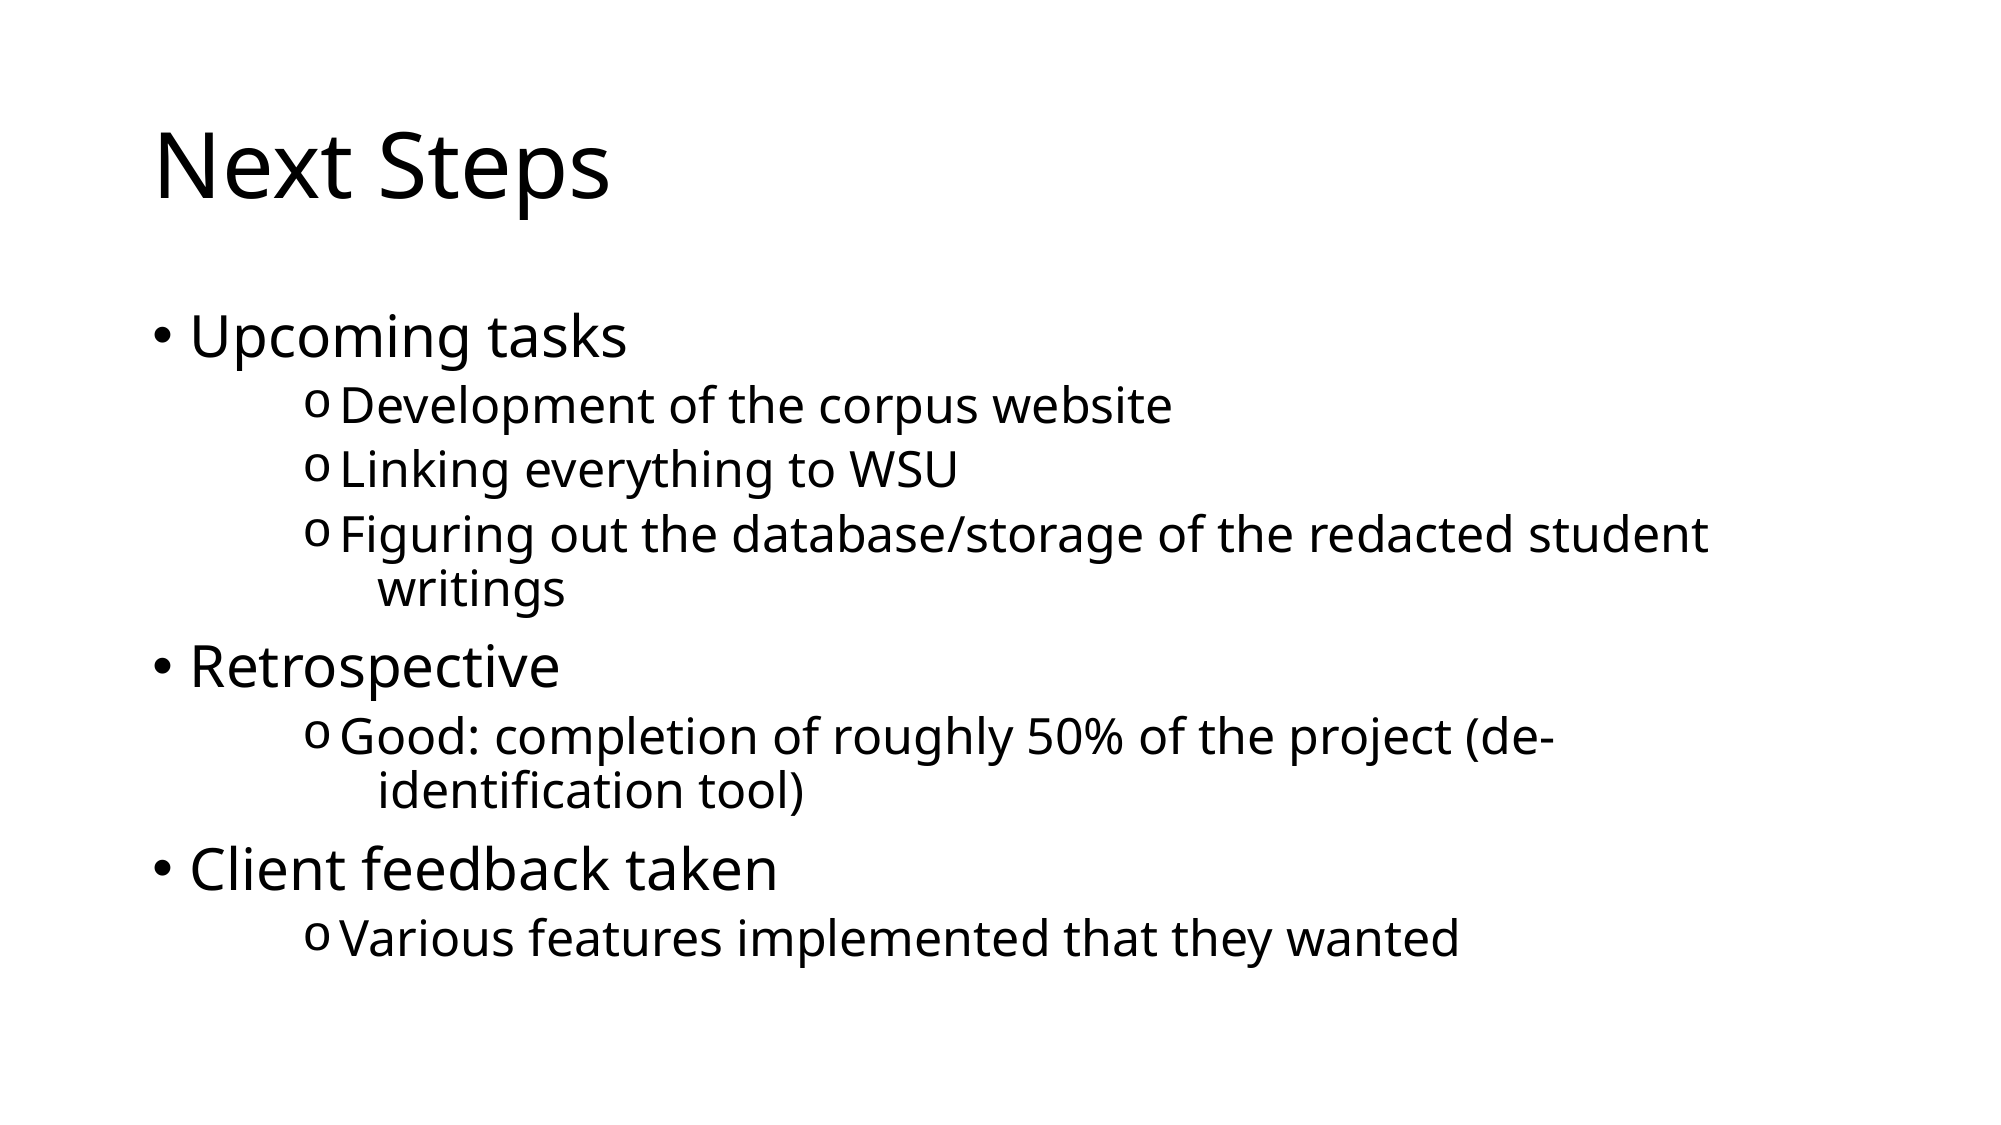

# Next Steps
Upcoming tasks
Development of the corpus website
Linking everything to WSU
Figuring out the database/storage of the redacted student writings
Retrospective
Good: completion of roughly 50% of the project (de-identification tool)
Client feedback taken
Various features implemented that they wanted